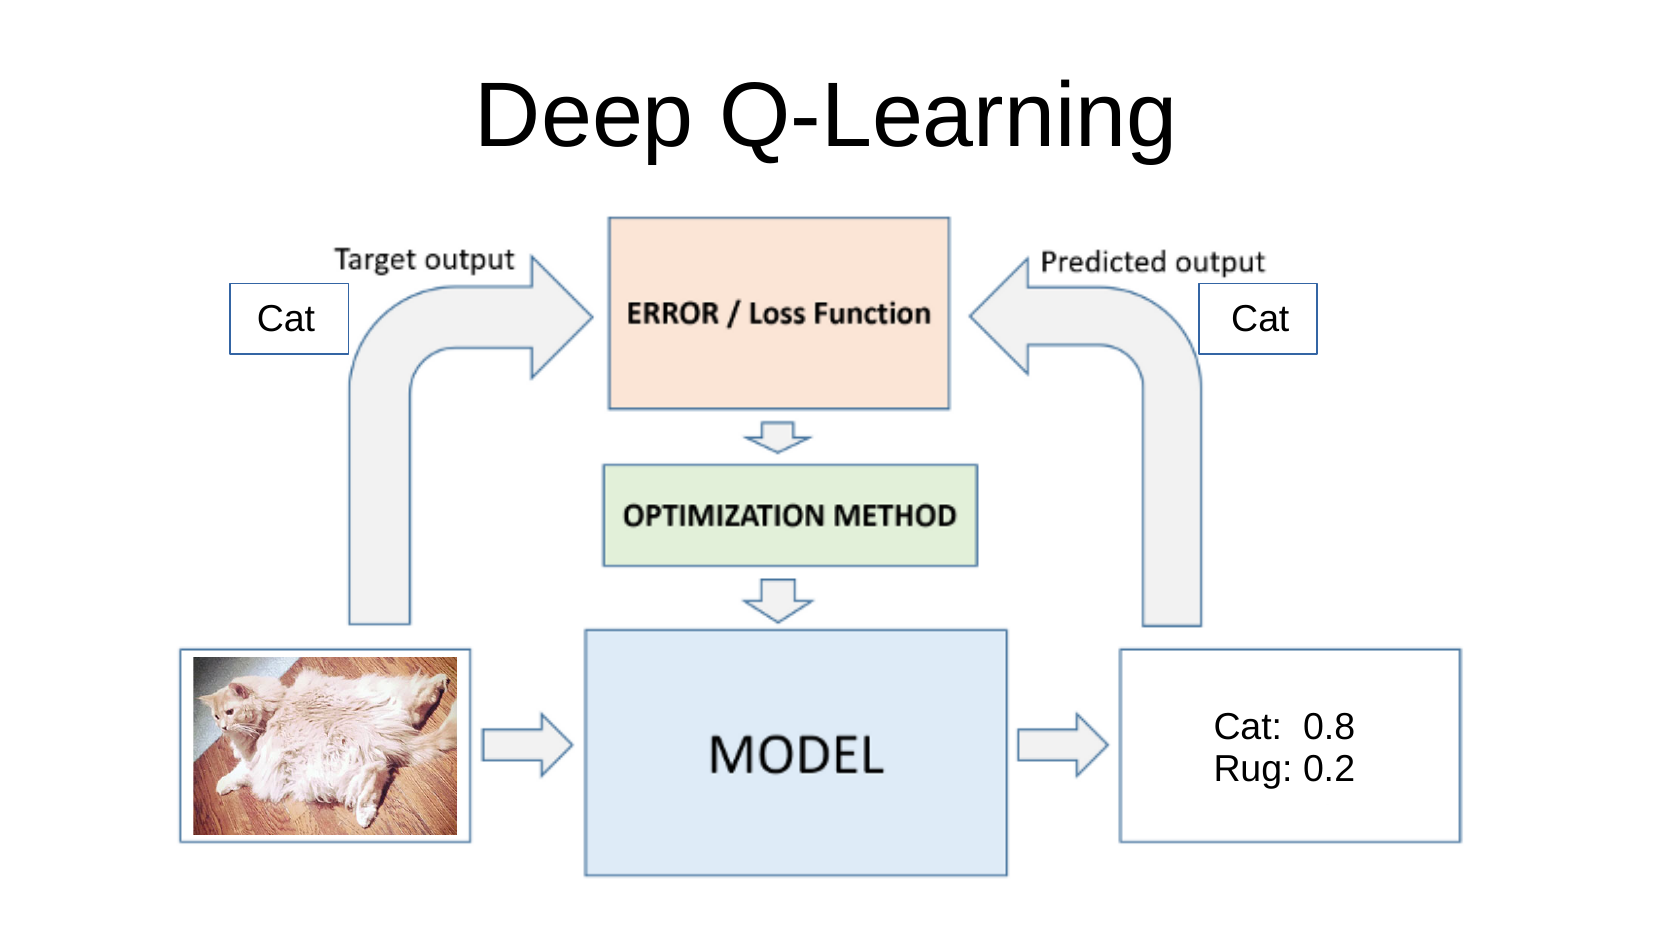

# Deep Q-Learning
Cat
Cat
Cat: 0.8
Rug: 0.2